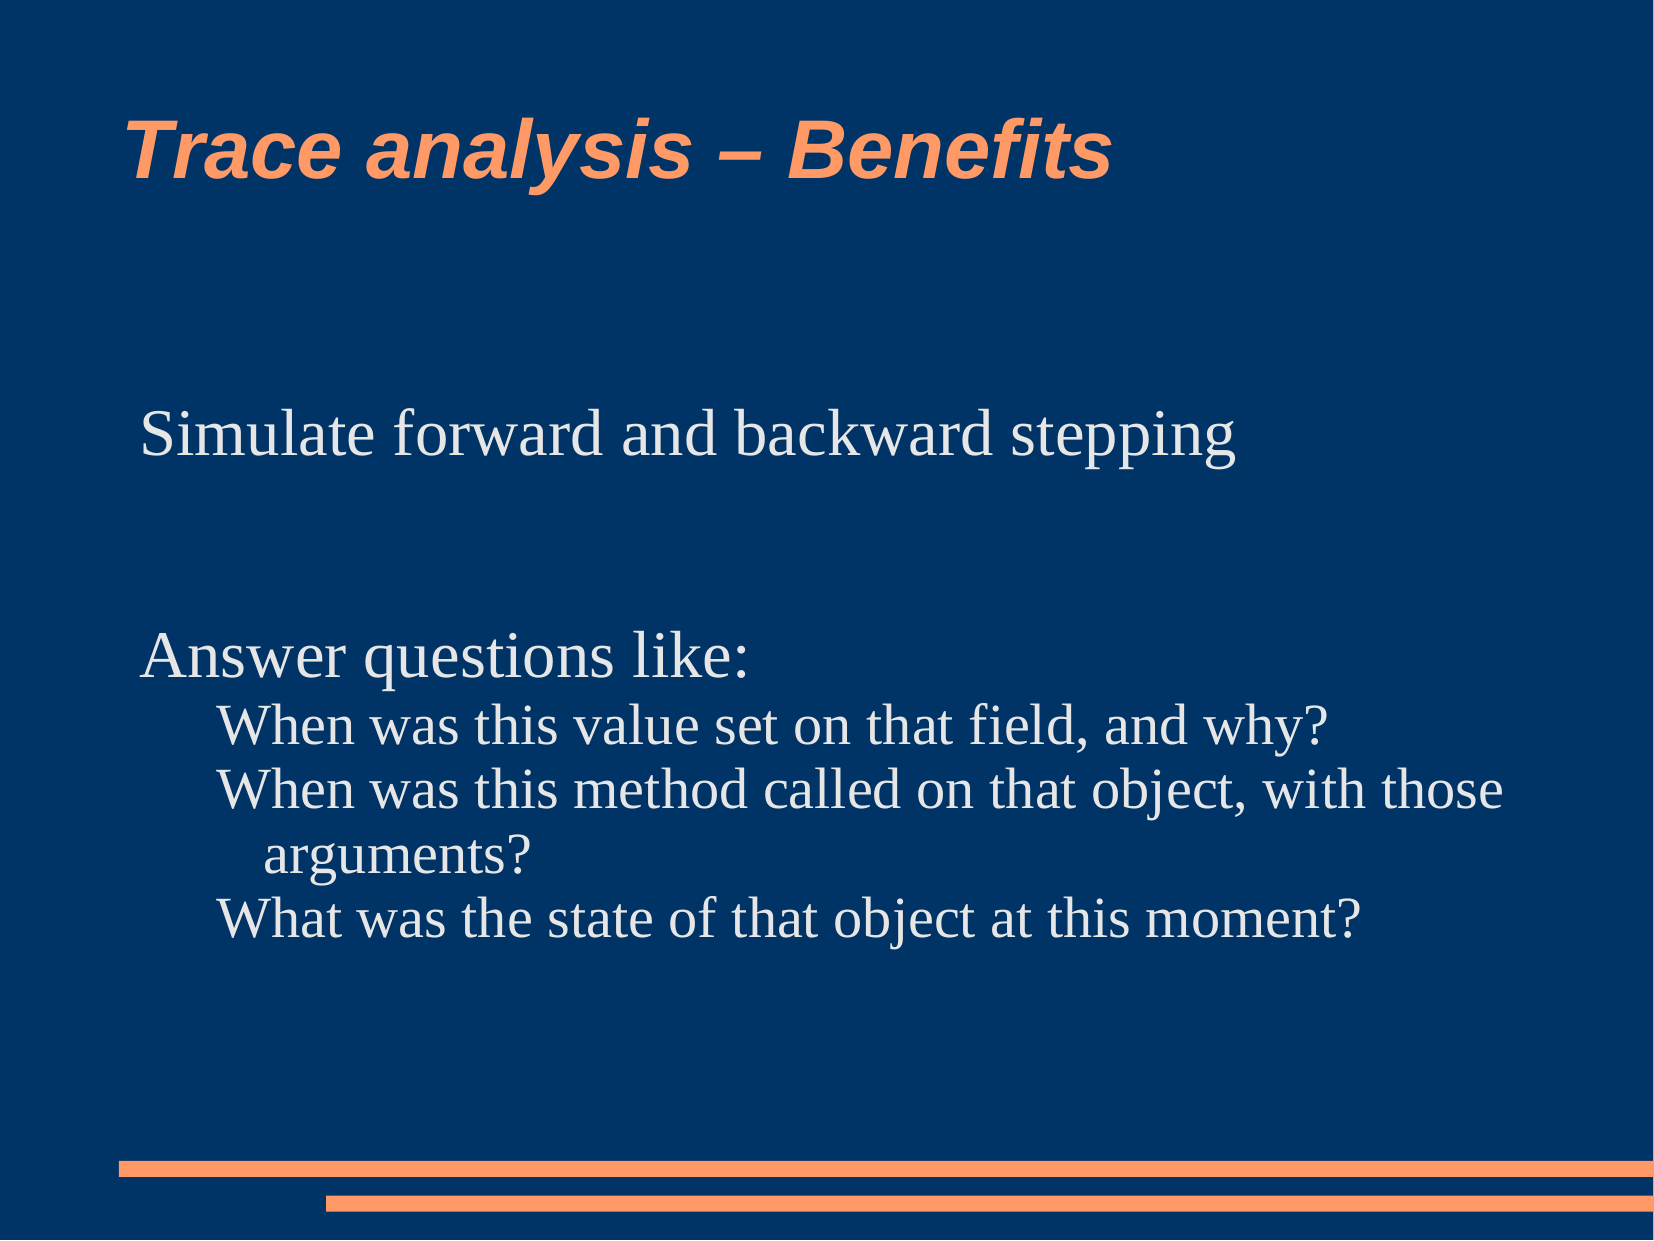

# Trace analysis – Benefits
Simulate forward and backward stepping
Answer questions like:
When was this value set on that field, and why?
When was this method called on that object, with those arguments?
What was the state of that object at this moment?